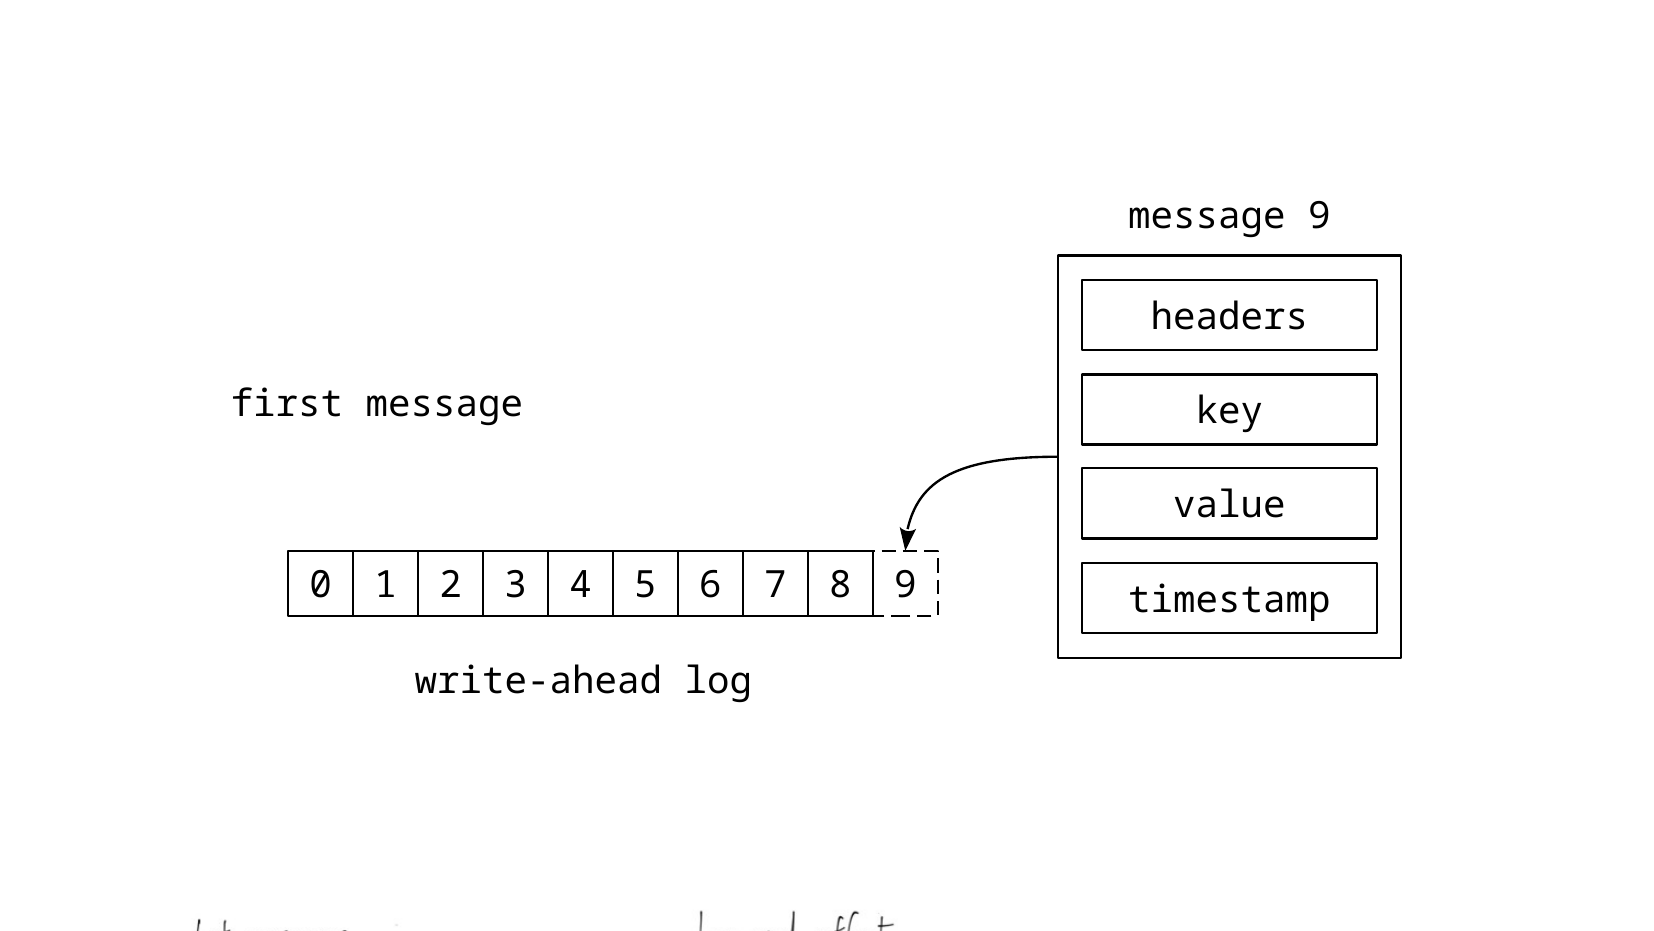

message 9
headers
first message
key
value
0
1
2
3
4
5
6
7
8
9
timestamp
write-ahead log